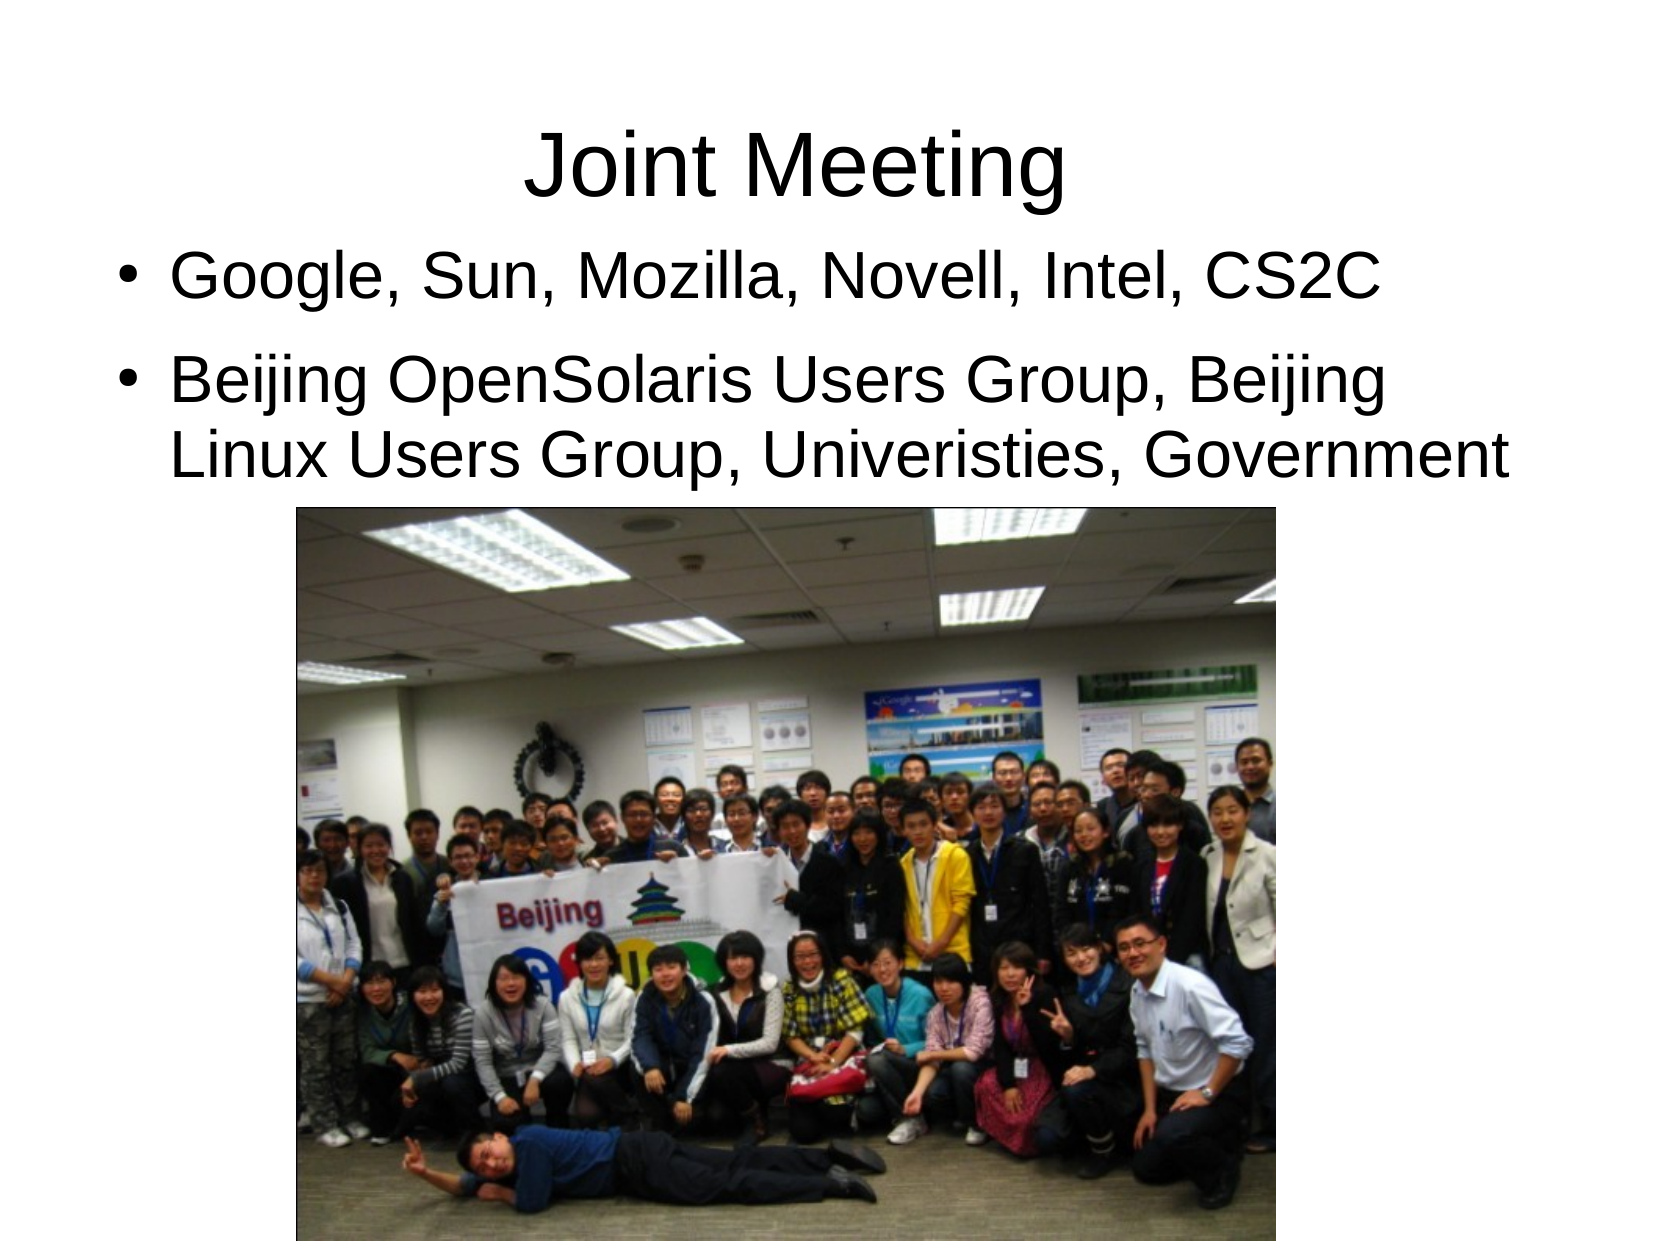

# Joint Meeting
Google, Sun, Mozilla, Novell, Intel, CS2C
Beijing OpenSolaris Users Group, Beijing Linux Users Group, Univeristies, Government